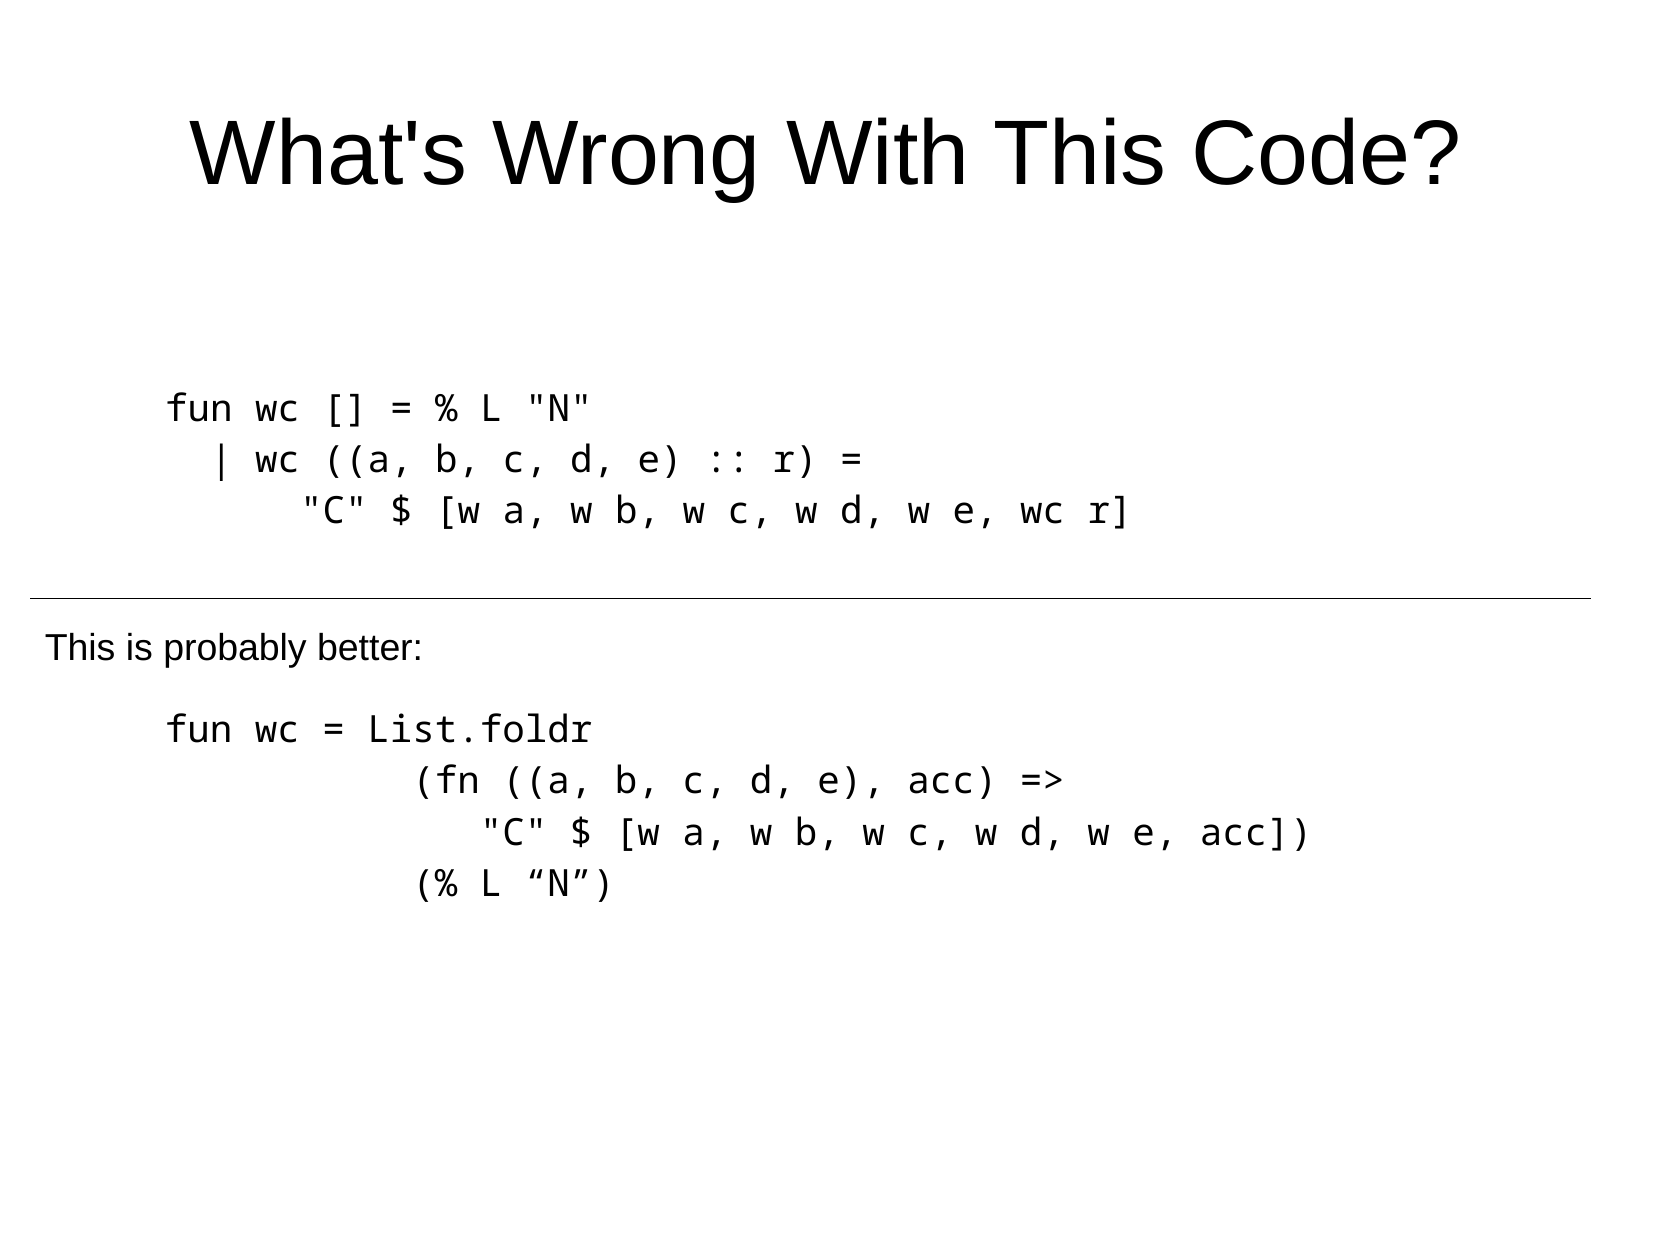

# What's Wrong With This Code?
fun wc [] = % L "N"
 | wc ((a, b, c, d, e) :: r) =
 "C" $ [w a, w b, w c, w d, w e, wc r]
This is probably better:
fun wc = List.foldr
 (fn ((a, b, c, d, e), acc) =>
 "C" $ [w a, w b, w c, w d, w e, acc])
 (% L “N”)